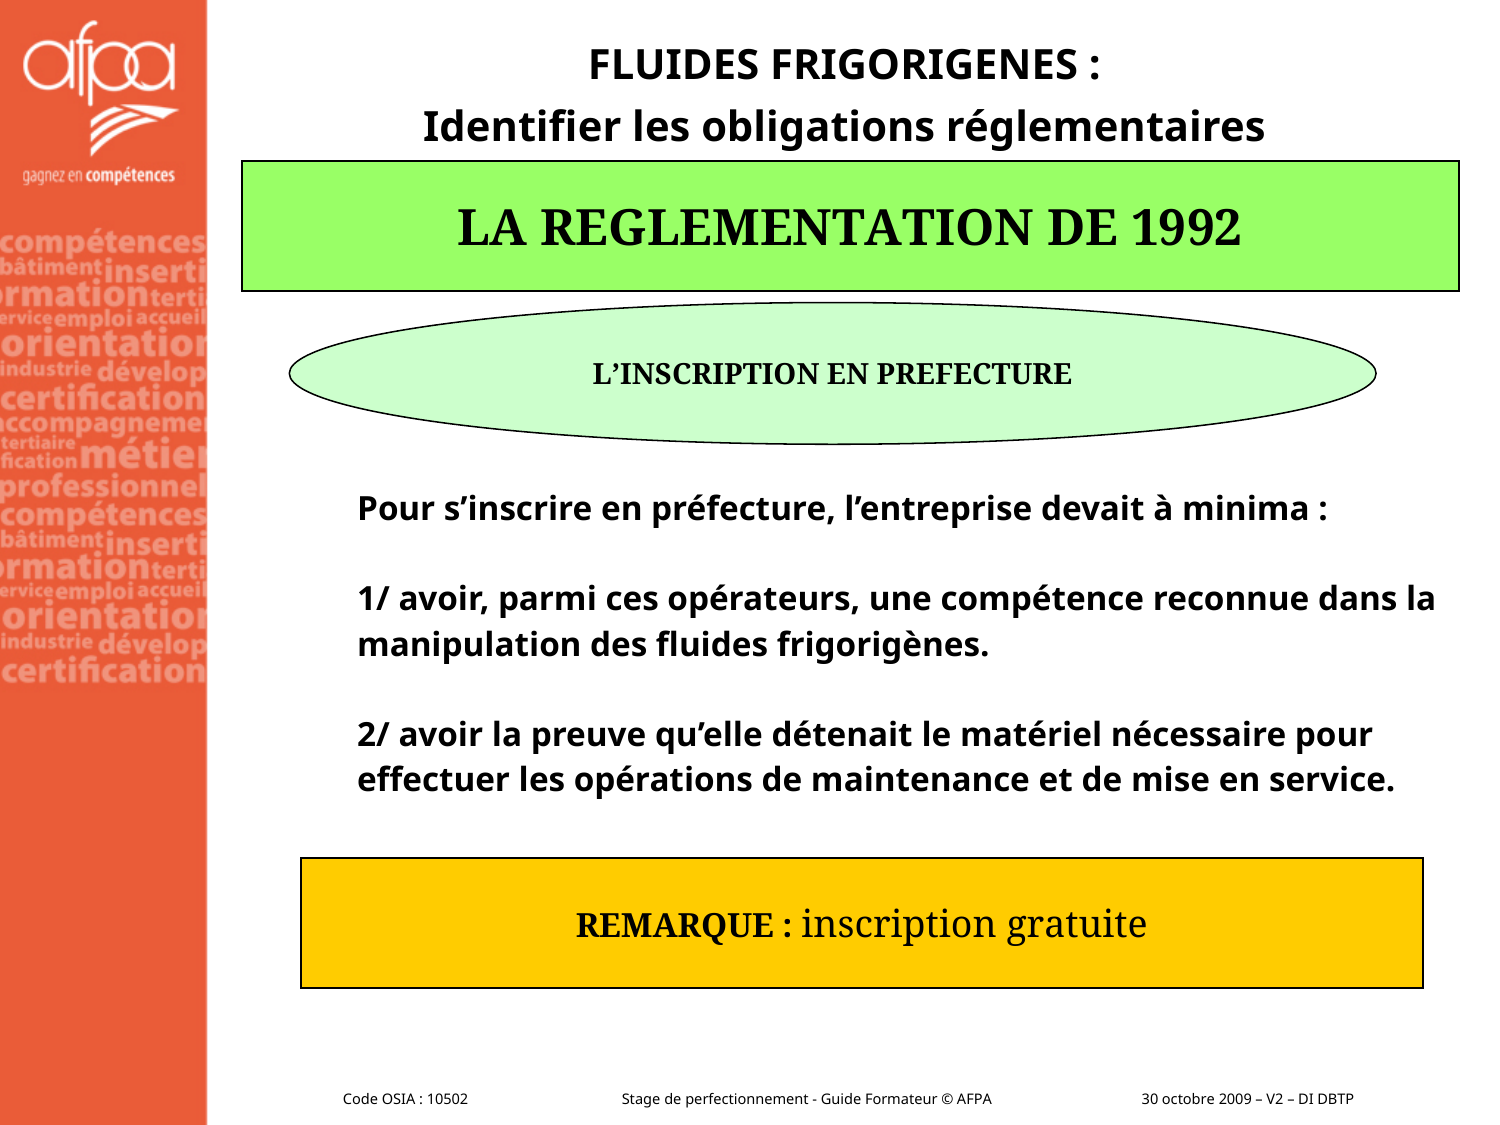

FLUIDES FRIGORIGENES :
Identifier les obligations réglementaires
LA REGLEMENTATION DE 1992
# Pour s’inscrire en préfecture, l’entreprise devait à minima : 1/ avoir, parmi ces opérateurs, une compétence reconnue dans la manipulation des fluides frigorigènes. 2/ avoir la preuve qu’elle détenait le matériel nécessaire pour effectuer les opérations de maintenance et de mise en service.
L’INSCRIPTION EN PREFECTURE
REMARQUE : inscription gratuite